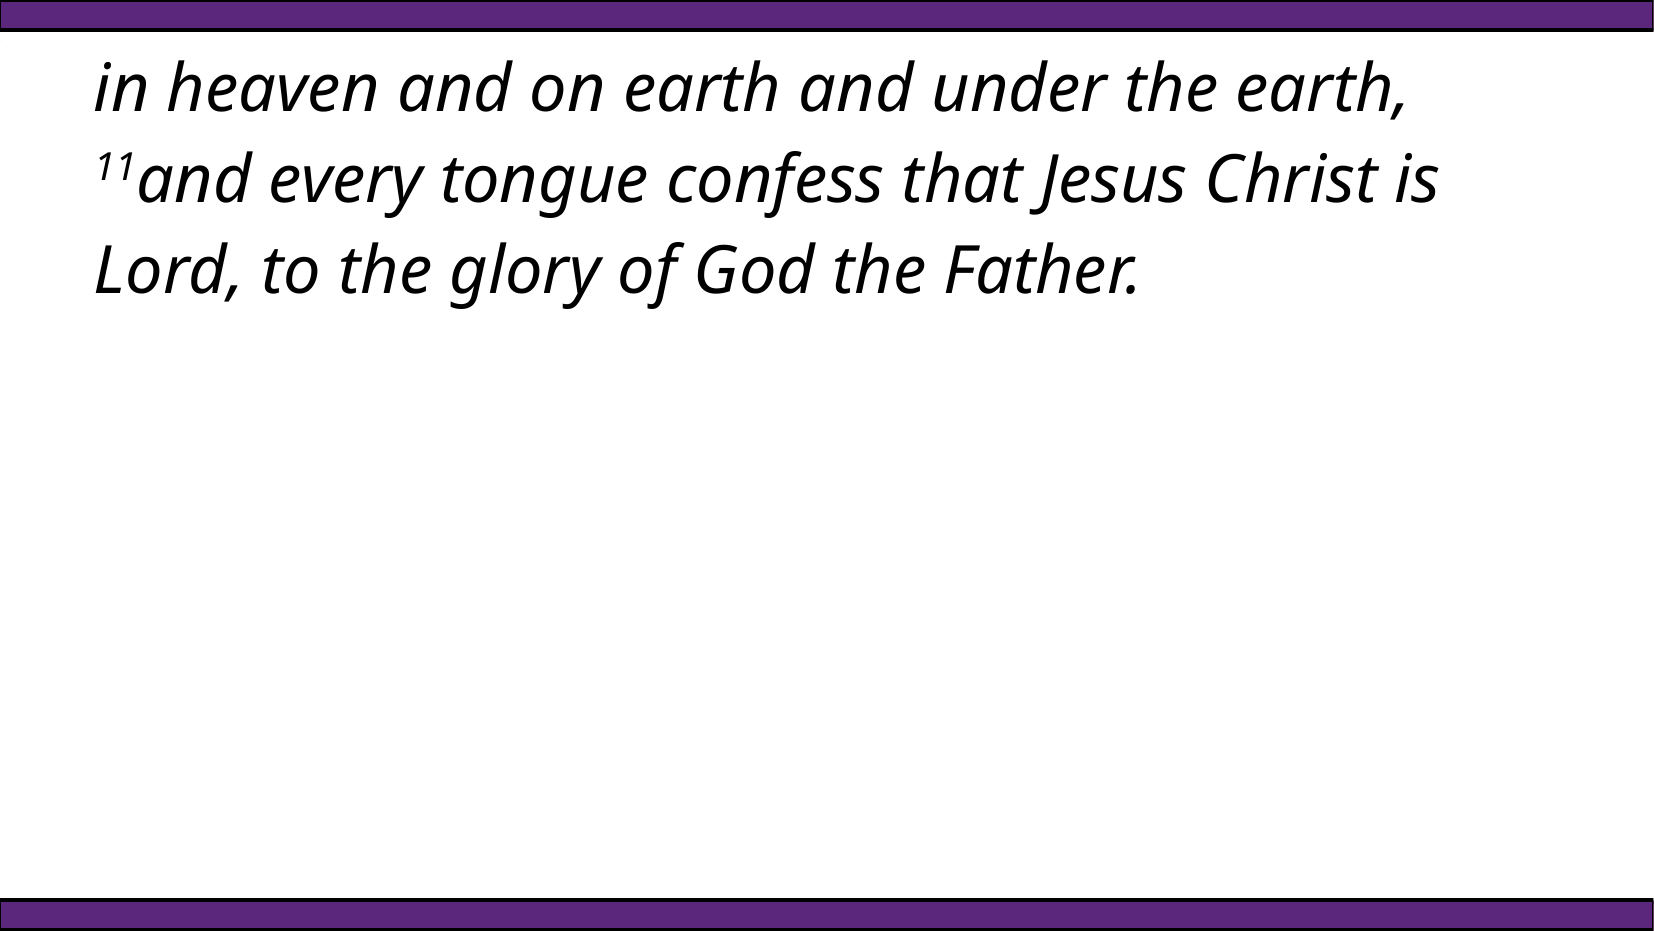

in heaven and on earth and under the earth,
11and every tongue confess that Jesus Christ is Lord, to the glory of God the Father.